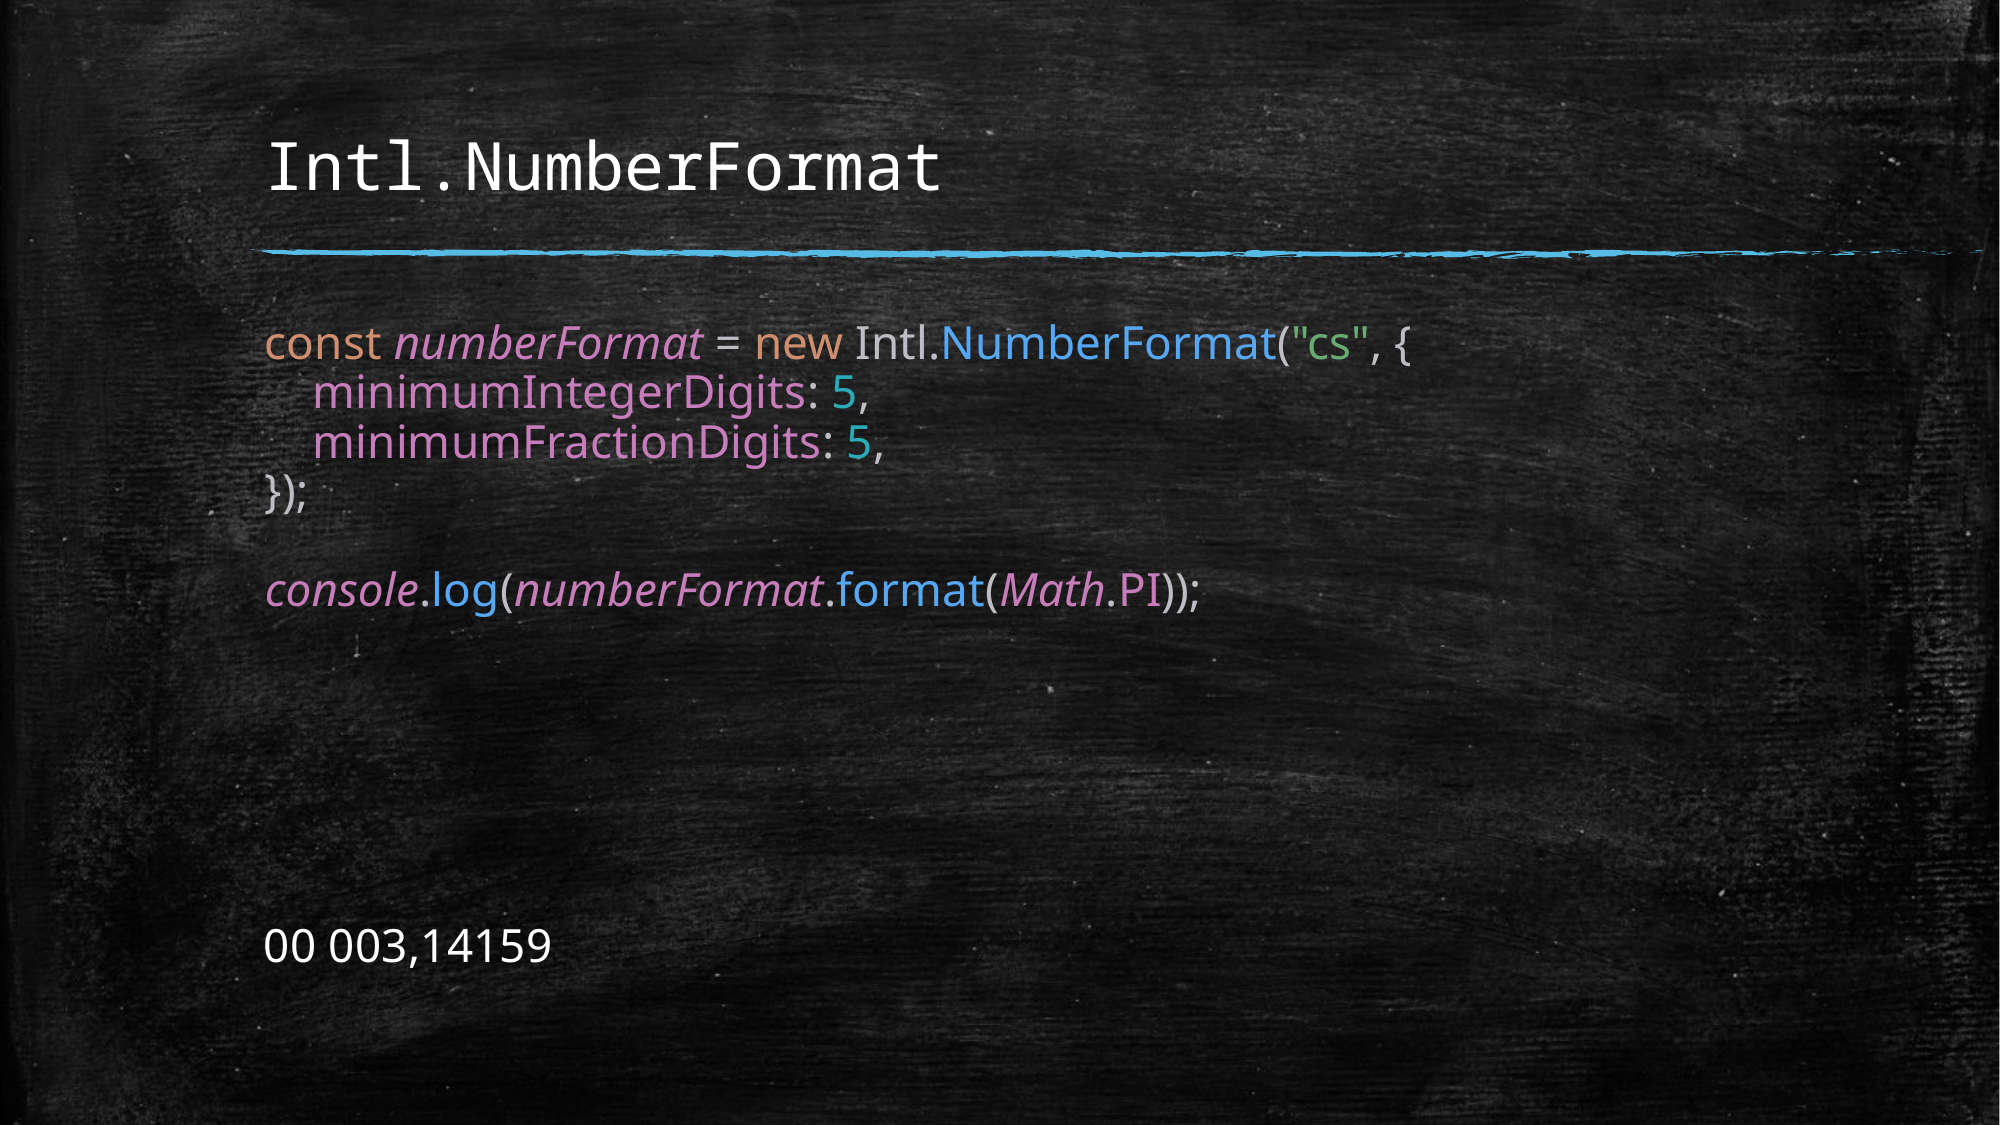

# Intl.NumberFormat
const numberFormat = new Intl.NumberFormat("cs", {
 minimumIntegerDigits: 5,
 minimumFractionDigits: 5,
});
console.log(numberFormat.format(Math.PI));
00 003,14159